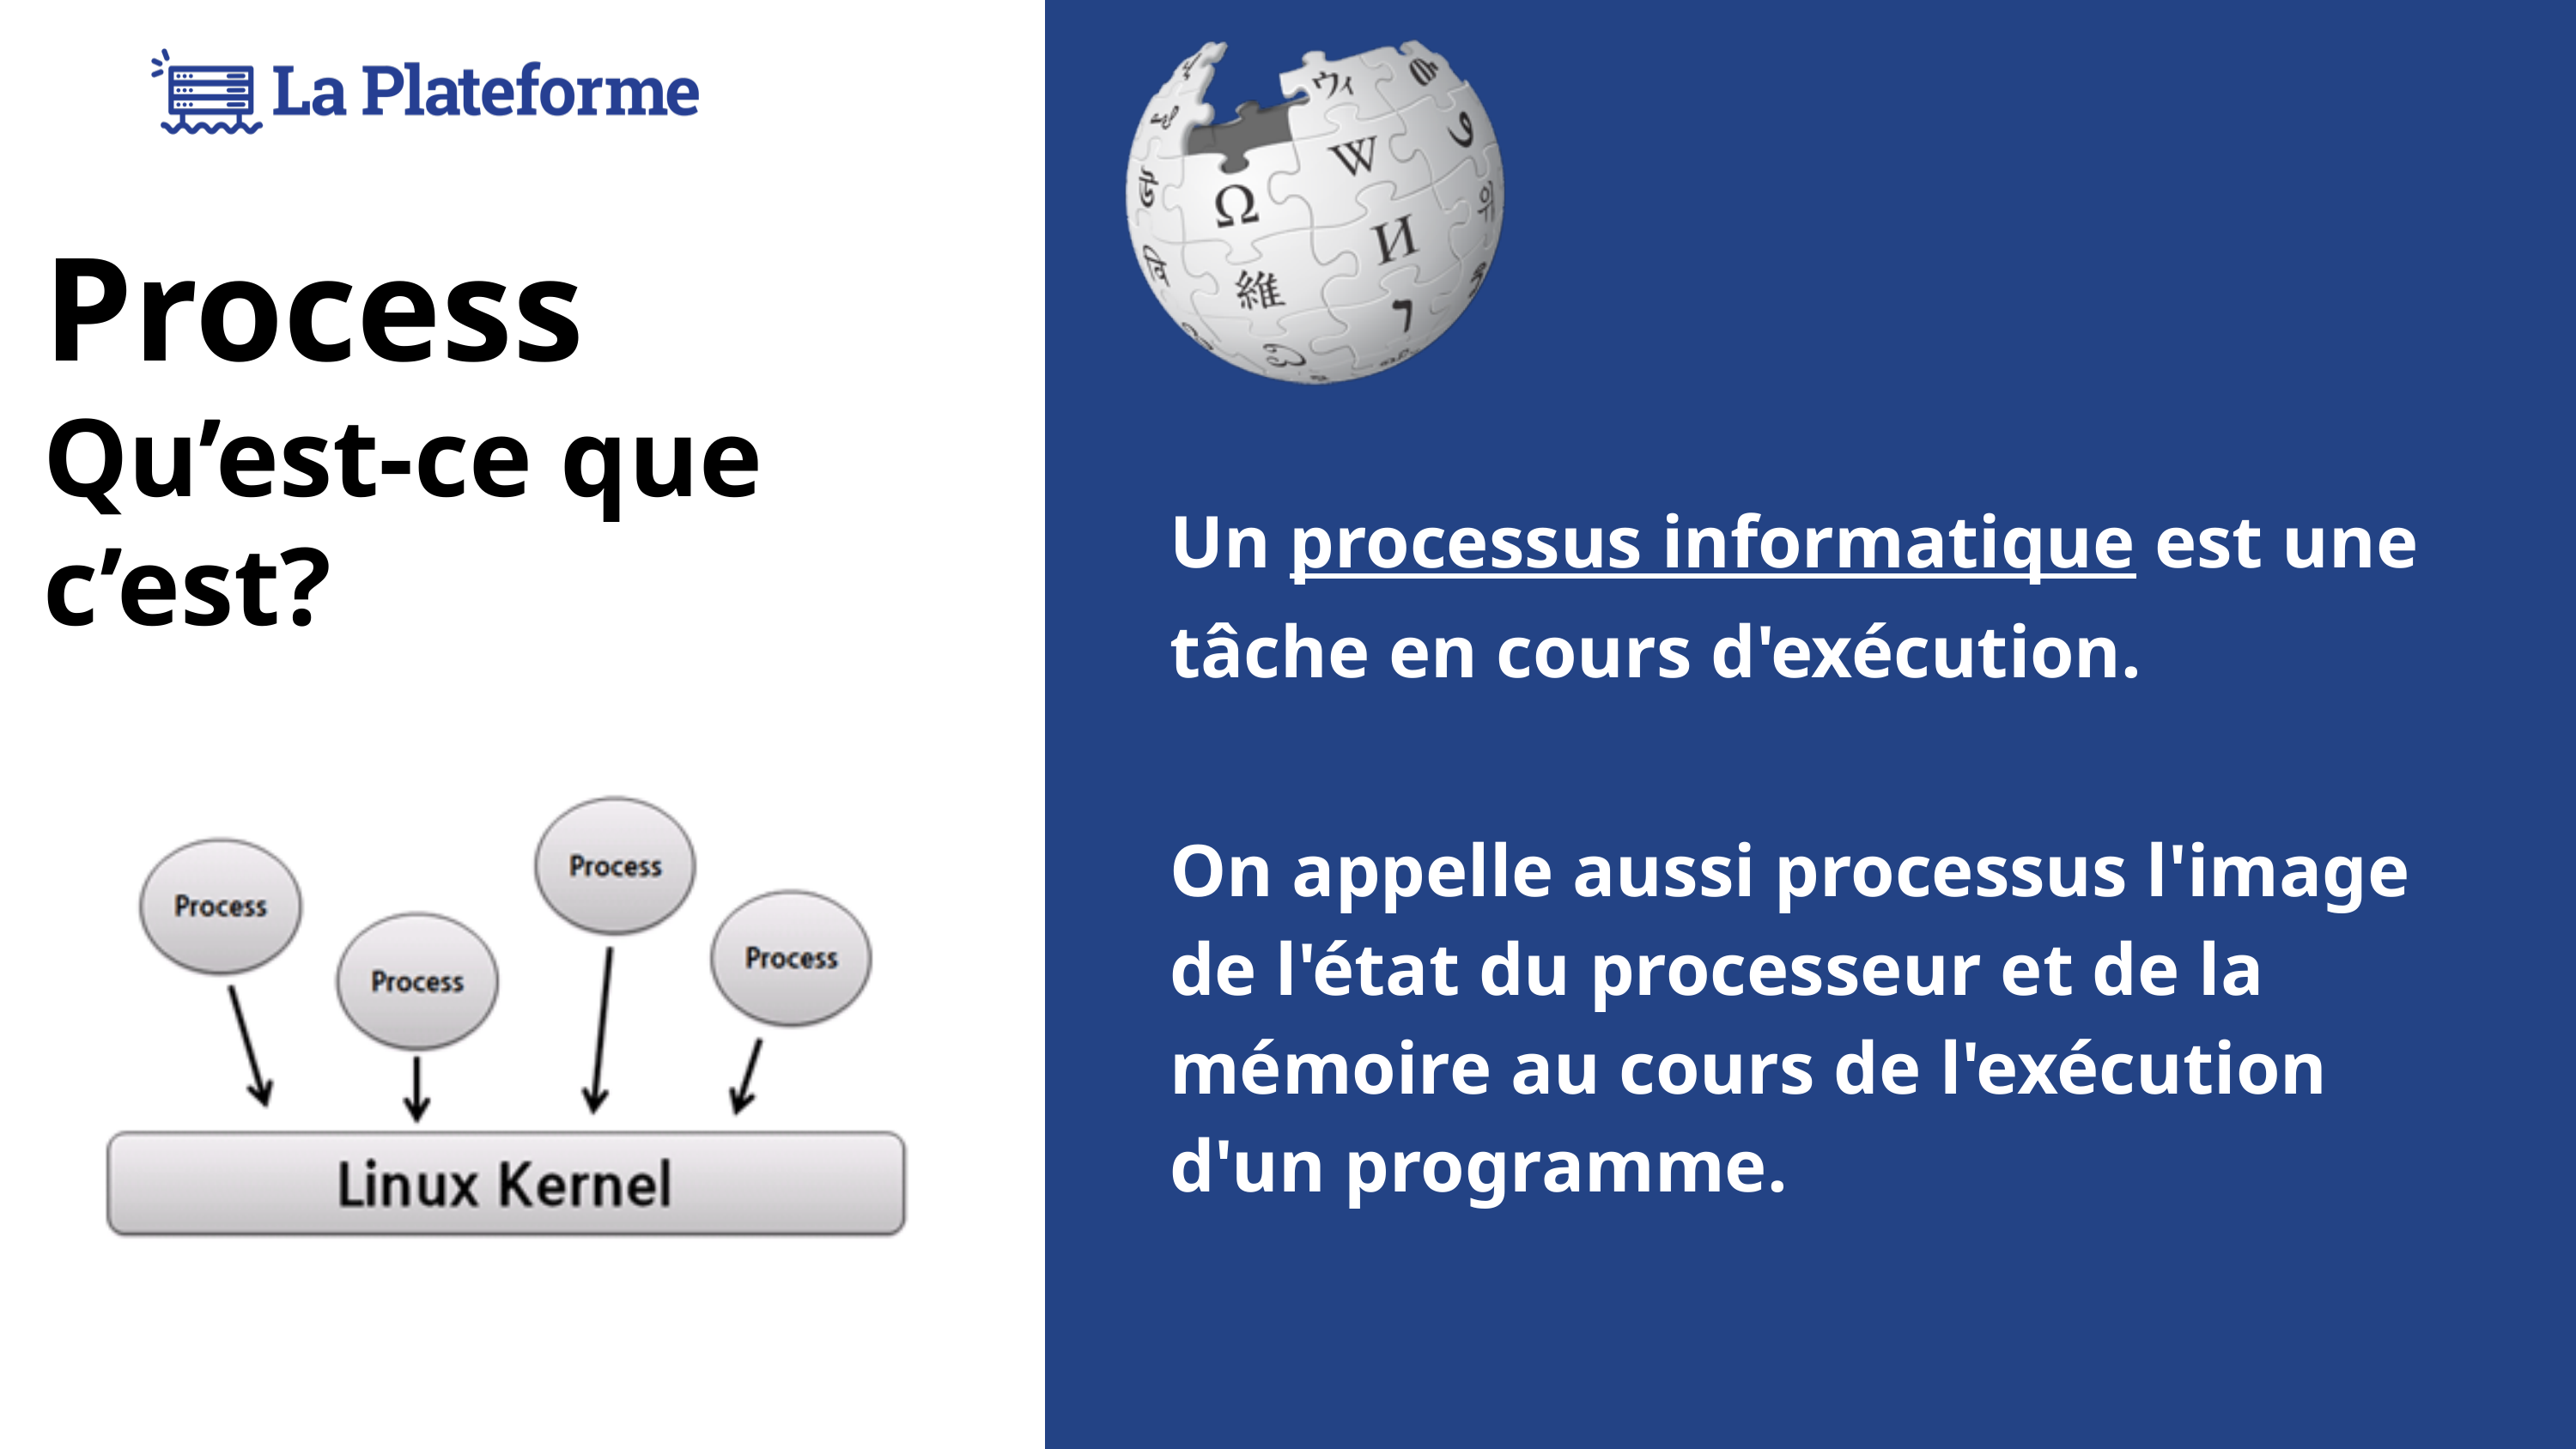

Process
Qu’est-ce que c’est?
# Un processus informatique est une tâche en cours d'exécution.
On appelle aussi processus l'image de l'état du processeur et de la mémoire au cours de l'exécution d'un programme.